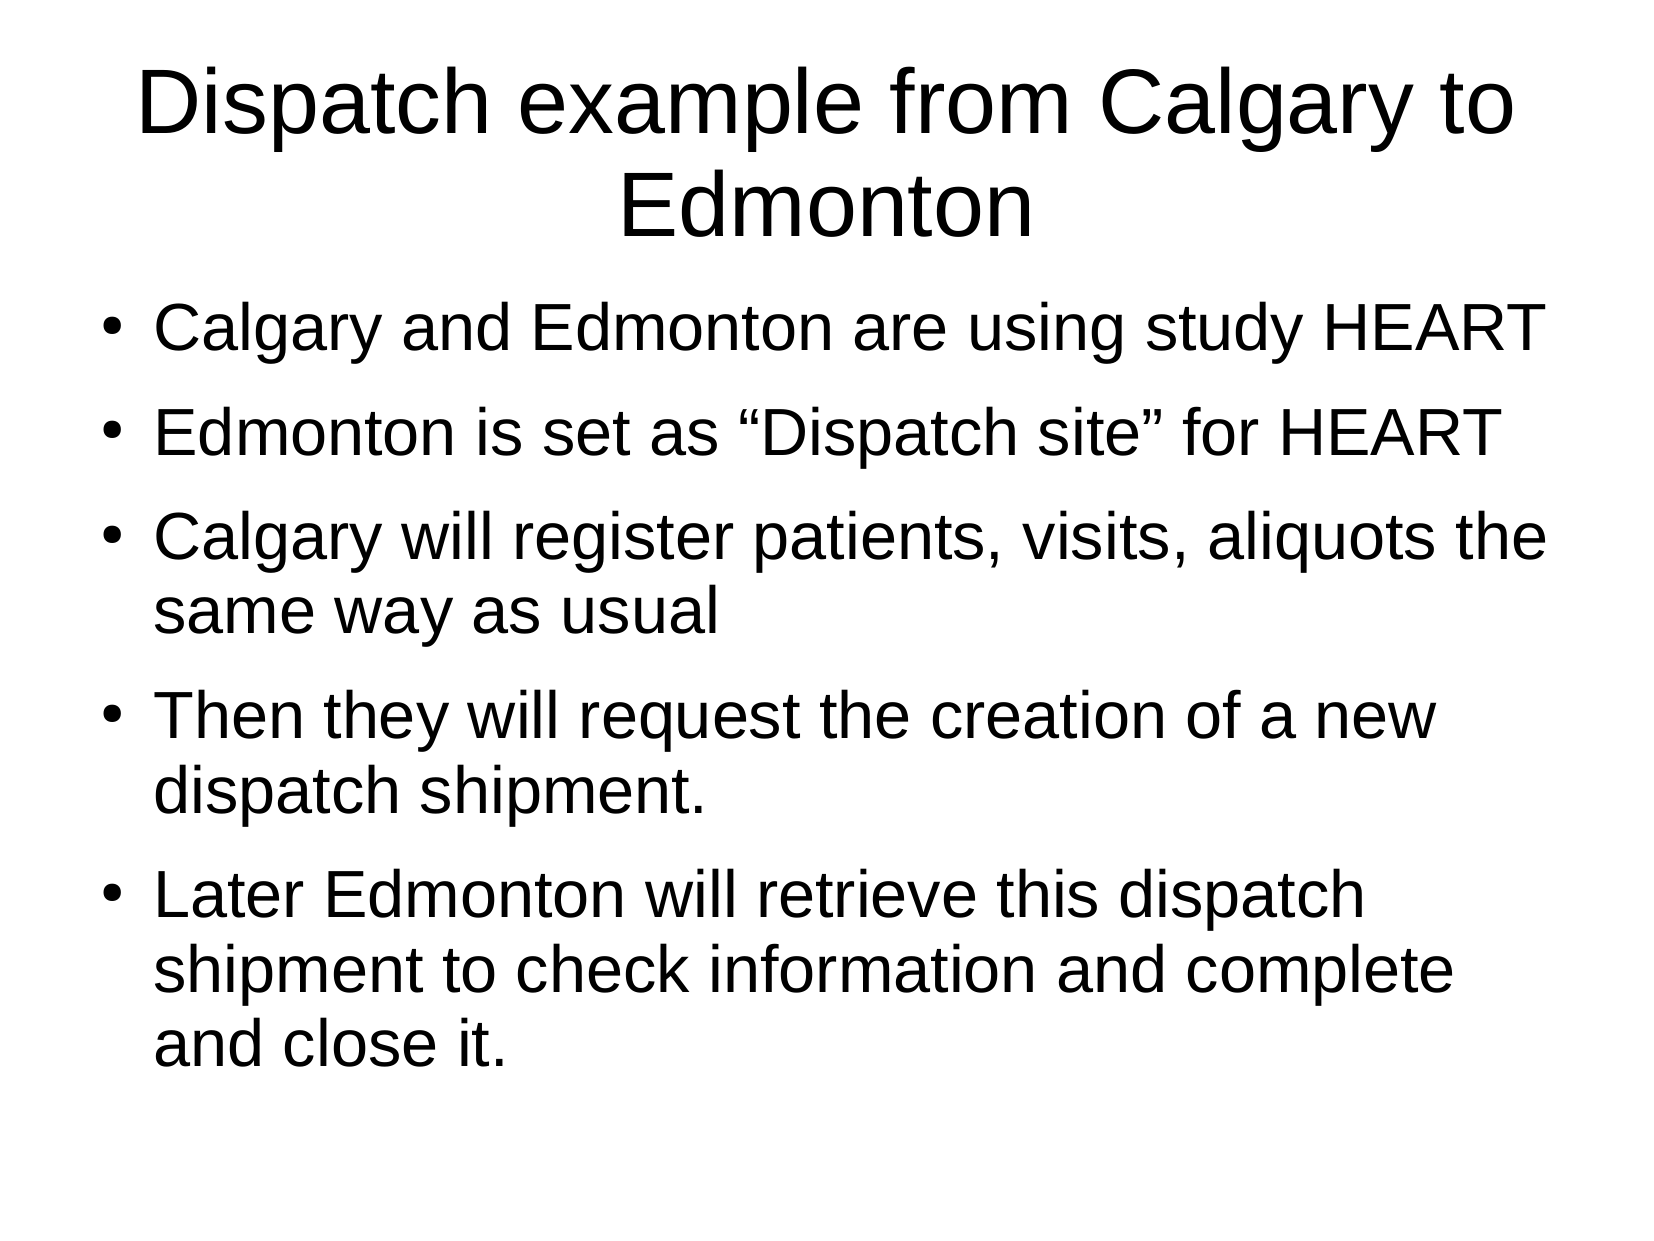

# Dispatch example from Calgary to Edmonton
Calgary and Edmonton are using study HEART
Edmonton is set as “Dispatch site” for HEART
Calgary will register patients, visits, aliquots the same way as usual
Then they will request the creation of a new dispatch shipment.
Later Edmonton will retrieve this dispatch shipment to check information and complete and close it.